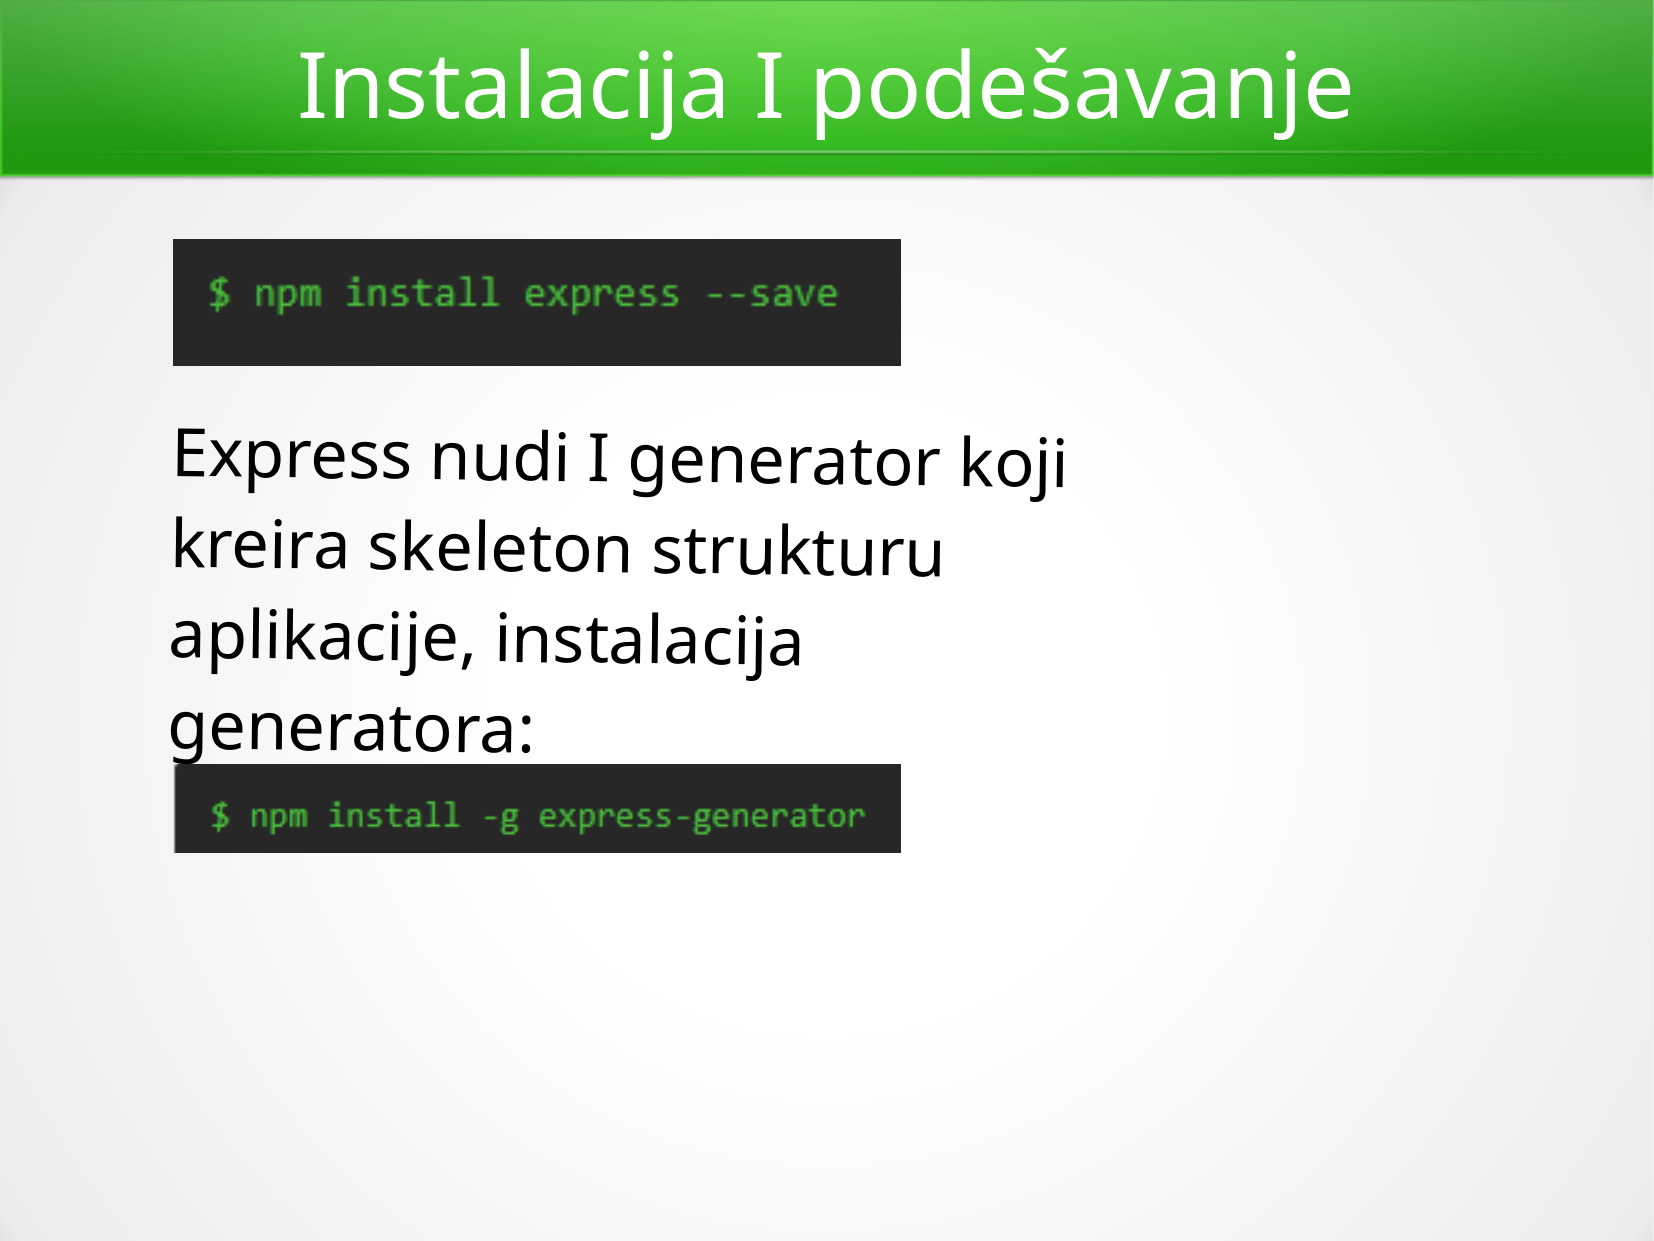

# Instalacija I podešavanje
Express nudi I generator koji kreira skeleton strukturu aplikacije, instalacija generatora: